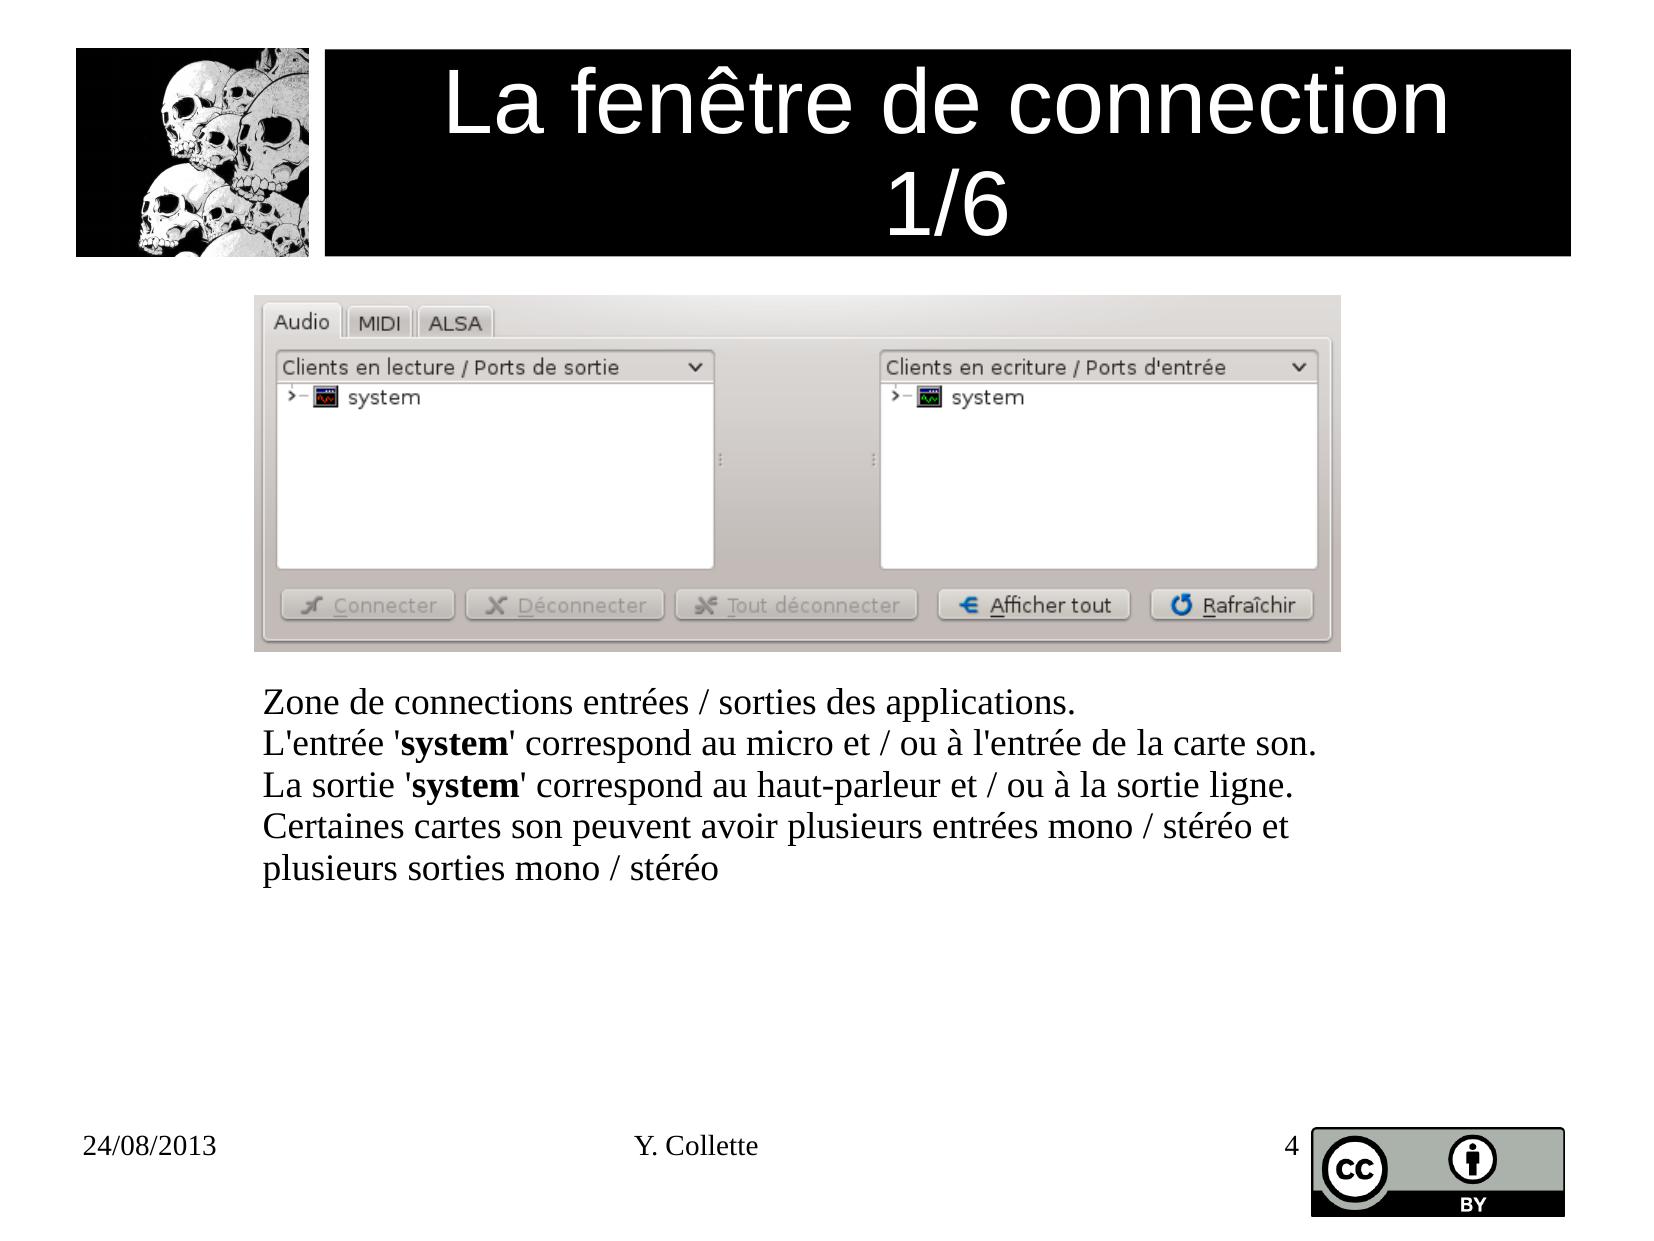

# La fenêtre de connection 1/6
Zone de connections entrées / sorties des applications.
L'entrée 'system' correspond au micro et / ou à l'entrée de la carte son.
La sortie 'system' correspond au haut-parleur et / ou à la sortie ligne.
Certaines cartes son peuvent avoir plusieurs entrées mono / stéréo et plusieurs sorties mono / stéréo
Y. Collette
4